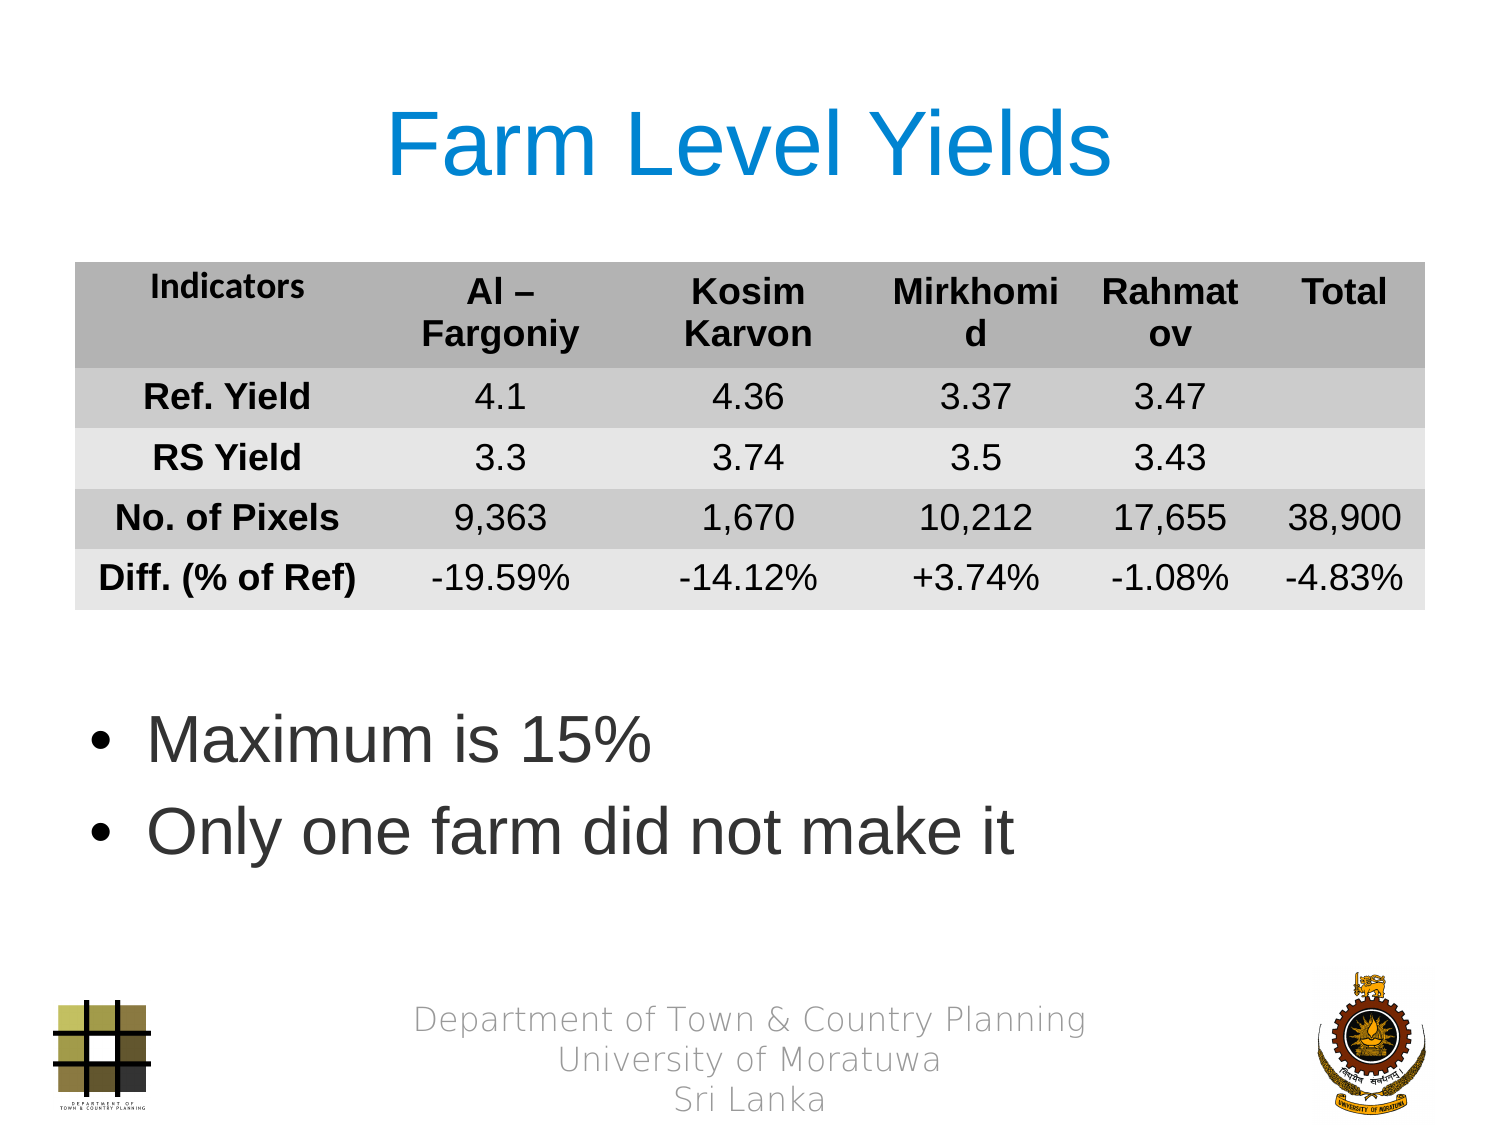

# Farm Level Yields
| Indicators | Al – Fargoniy | Kosim Karvon | Mirkhomid | Rahmatov | Total |
| --- | --- | --- | --- | --- | --- |
| Ref. Yield | 4.1 | 4.36 | 3.37 | 3.47 | |
| RS Yield | 3.3 | 3.74 | 3.5 | 3.43 | |
| No. of Pixels | 9,363 | 1,670 | 10,212 | 17,655 | 38,900 |
| Diff. (% of Ref) | -19.59% | -14.12% | +3.74% | -1.08% | -4.83% |
Maximum is 15%
Only one farm did not make it